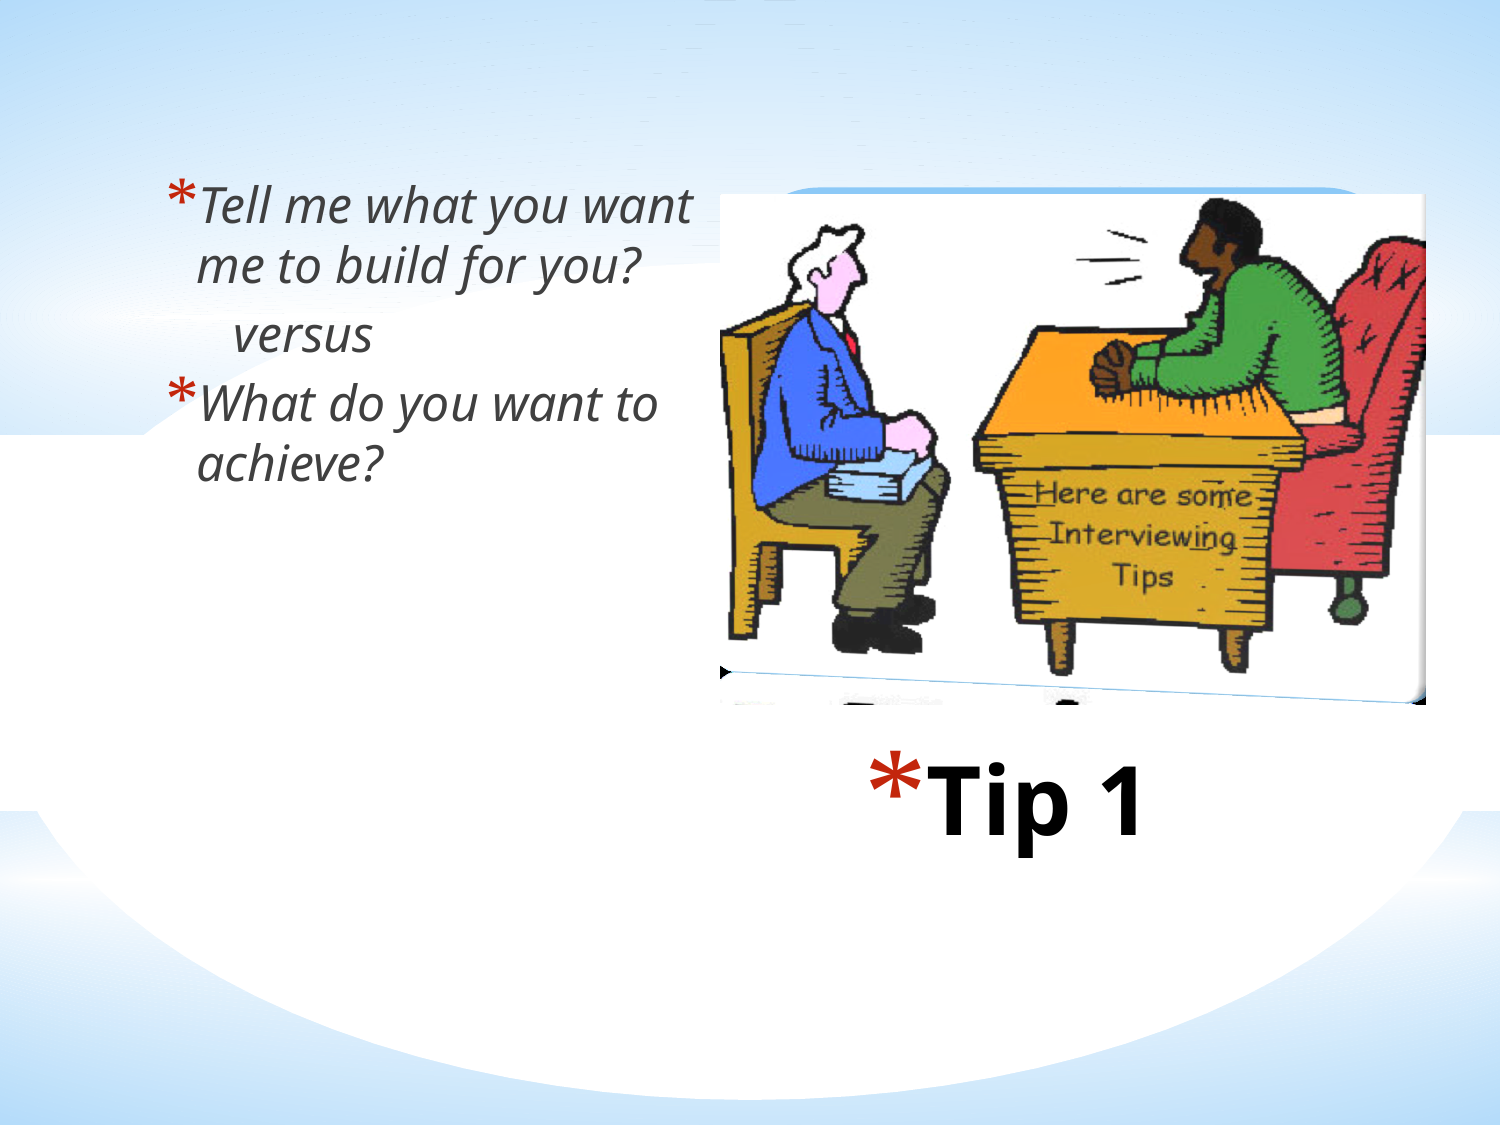

# Tell me what you want me to build for you?
	versus
What do you want to achieve?
Tip 1